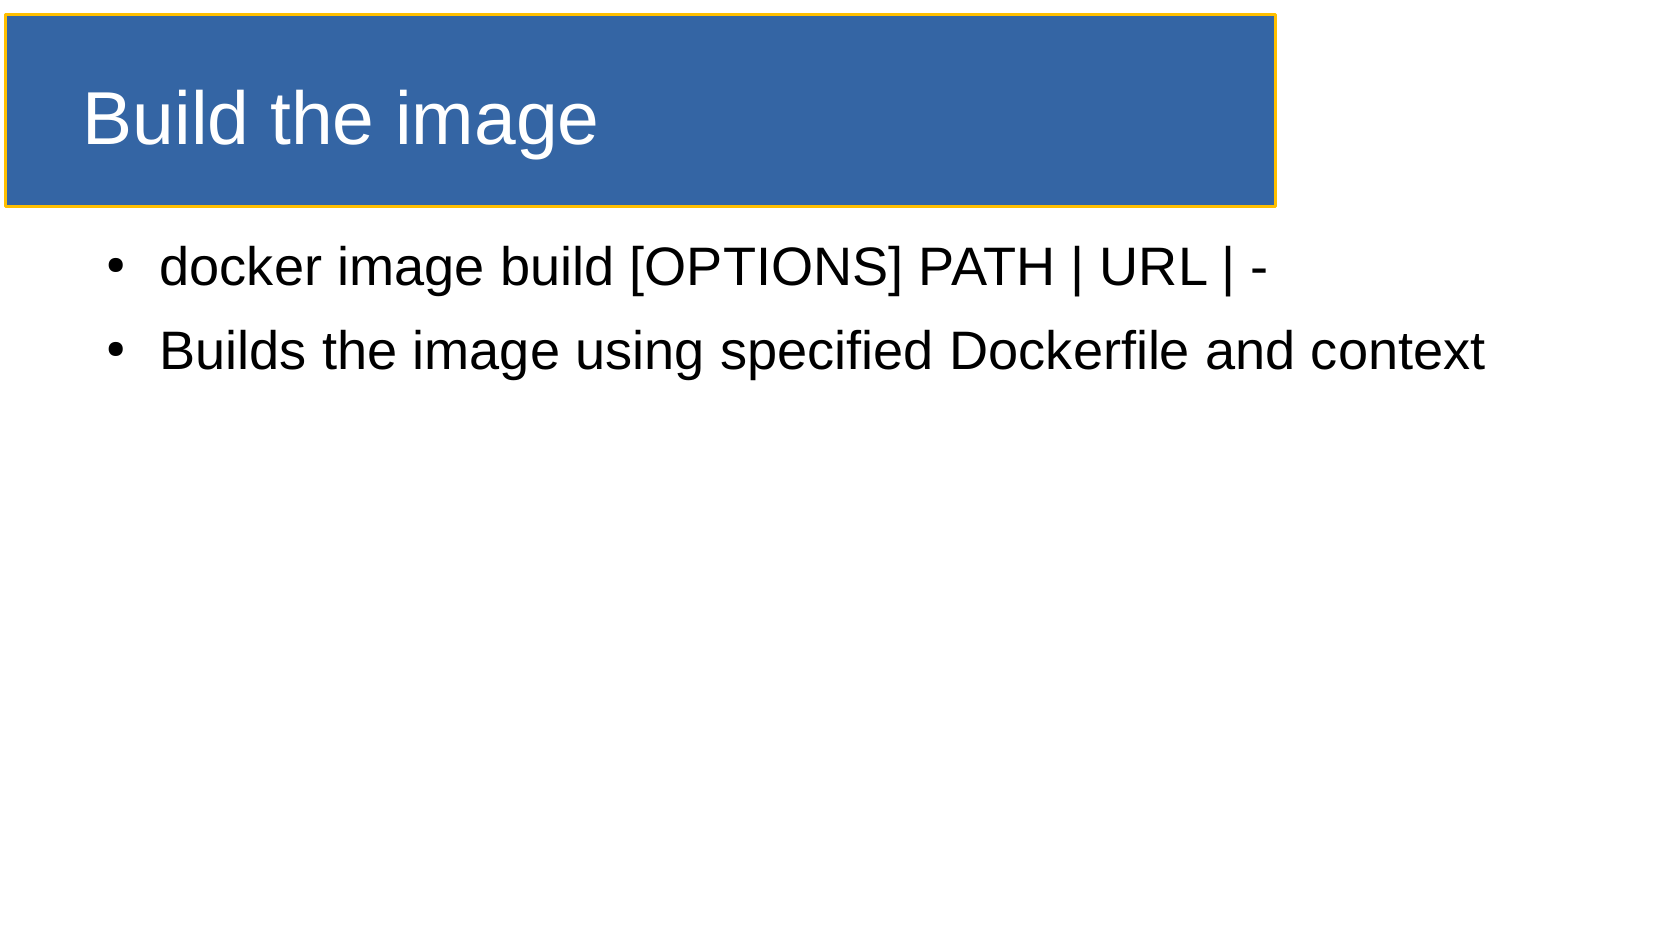

# Build the image
docker image build [OPTIONS] PATH | URL | -
Builds the image using specified Dockerfile and context